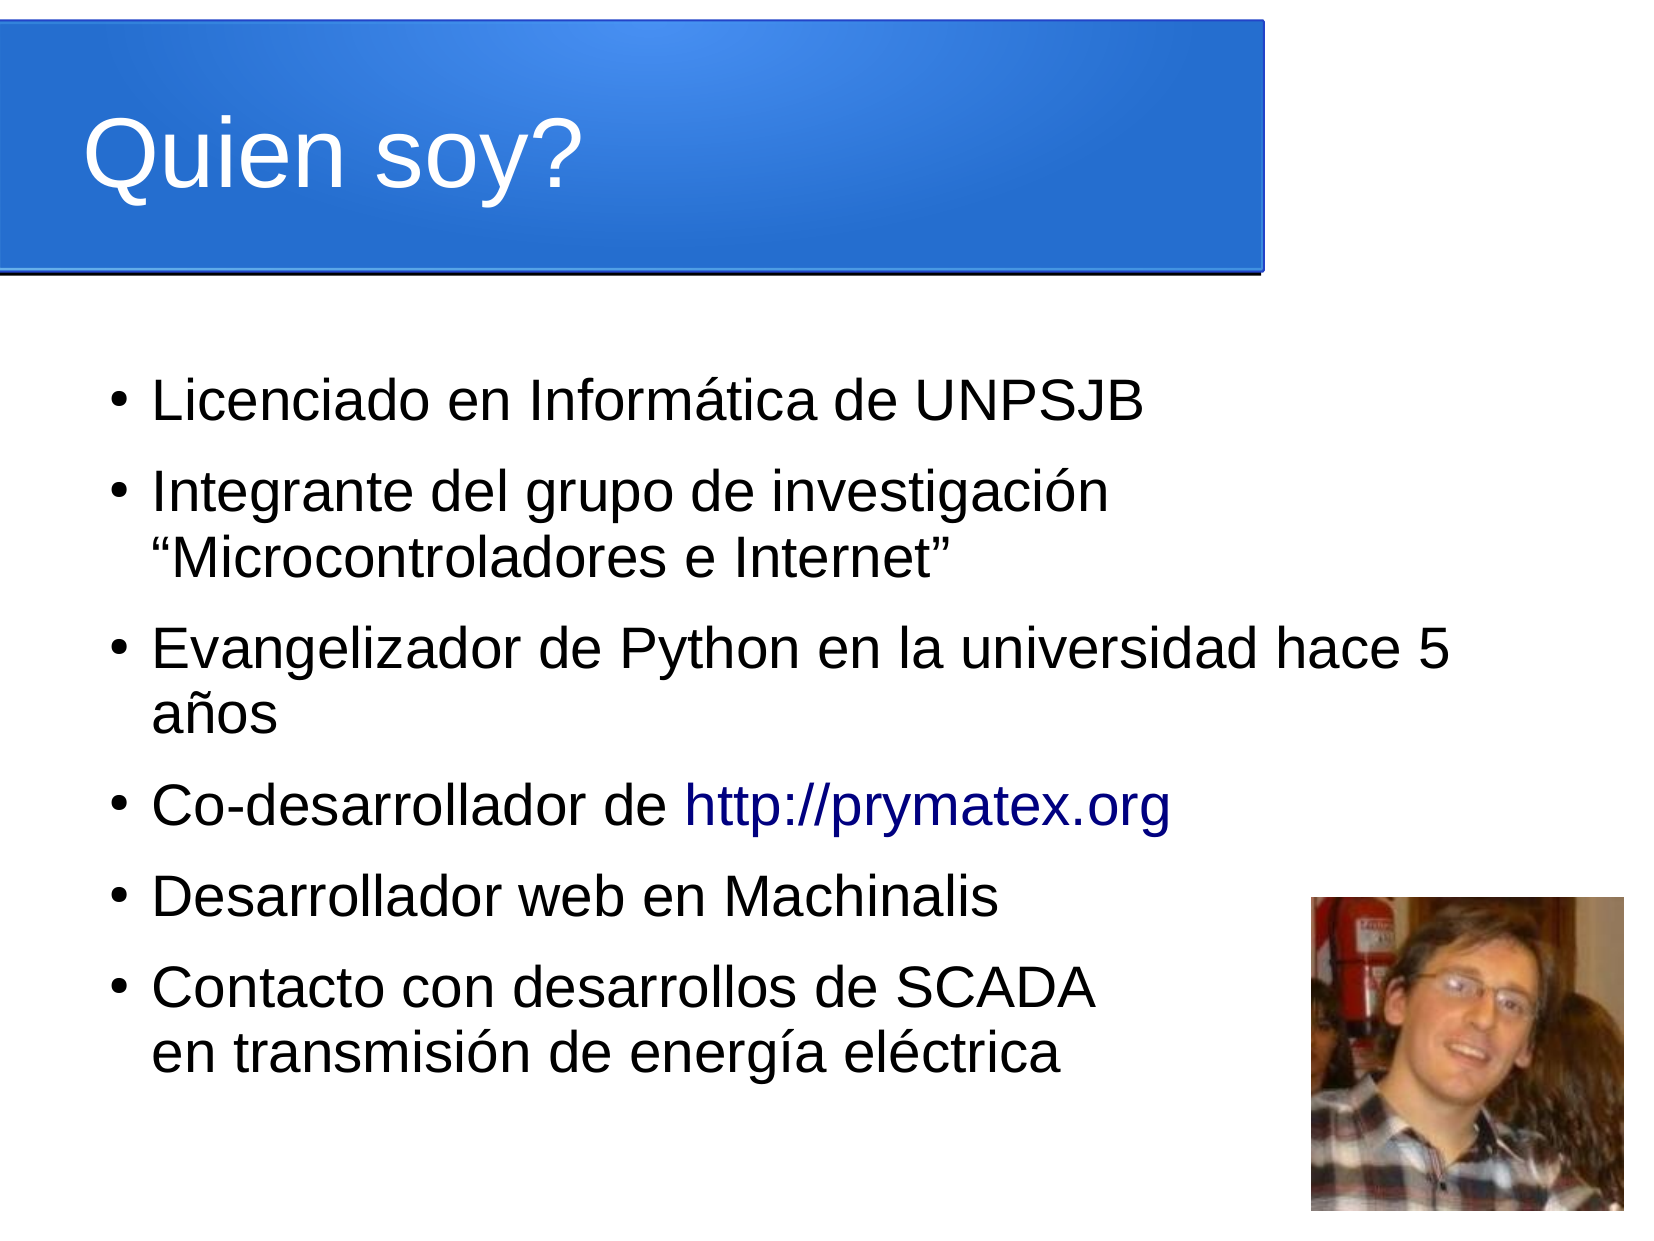

# Quien soy?
Licenciado en Informática de UNPSJB
Integrante del grupo de investigación “Microcontroladores e Internet”
Evangelizador de Python en la universidad hace 5 años
Co-desarrollador de http://prymatex.org
Desarrollador web en Machinalis
Contacto con desarrollos de SCADA
en transmisión de energía eléctrica